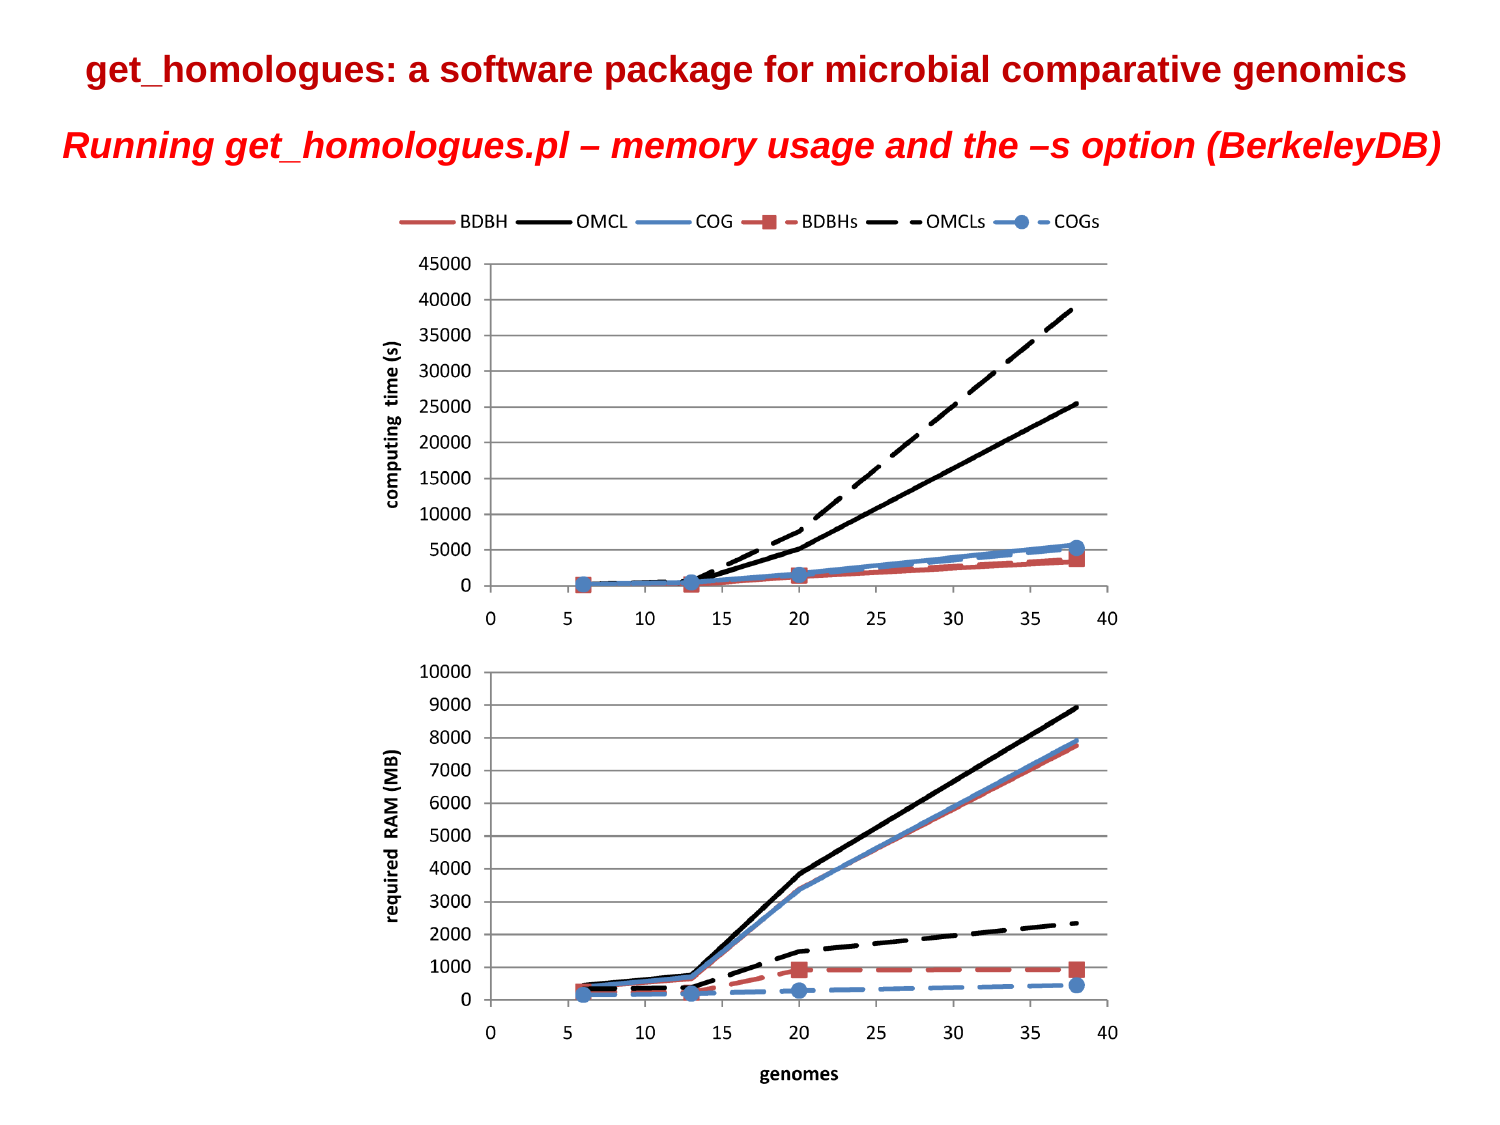

get_homologues: a software package for microbial comparative genomics
Running get_homologues.pl – memory usage and the –s option (BerkeleyDB)